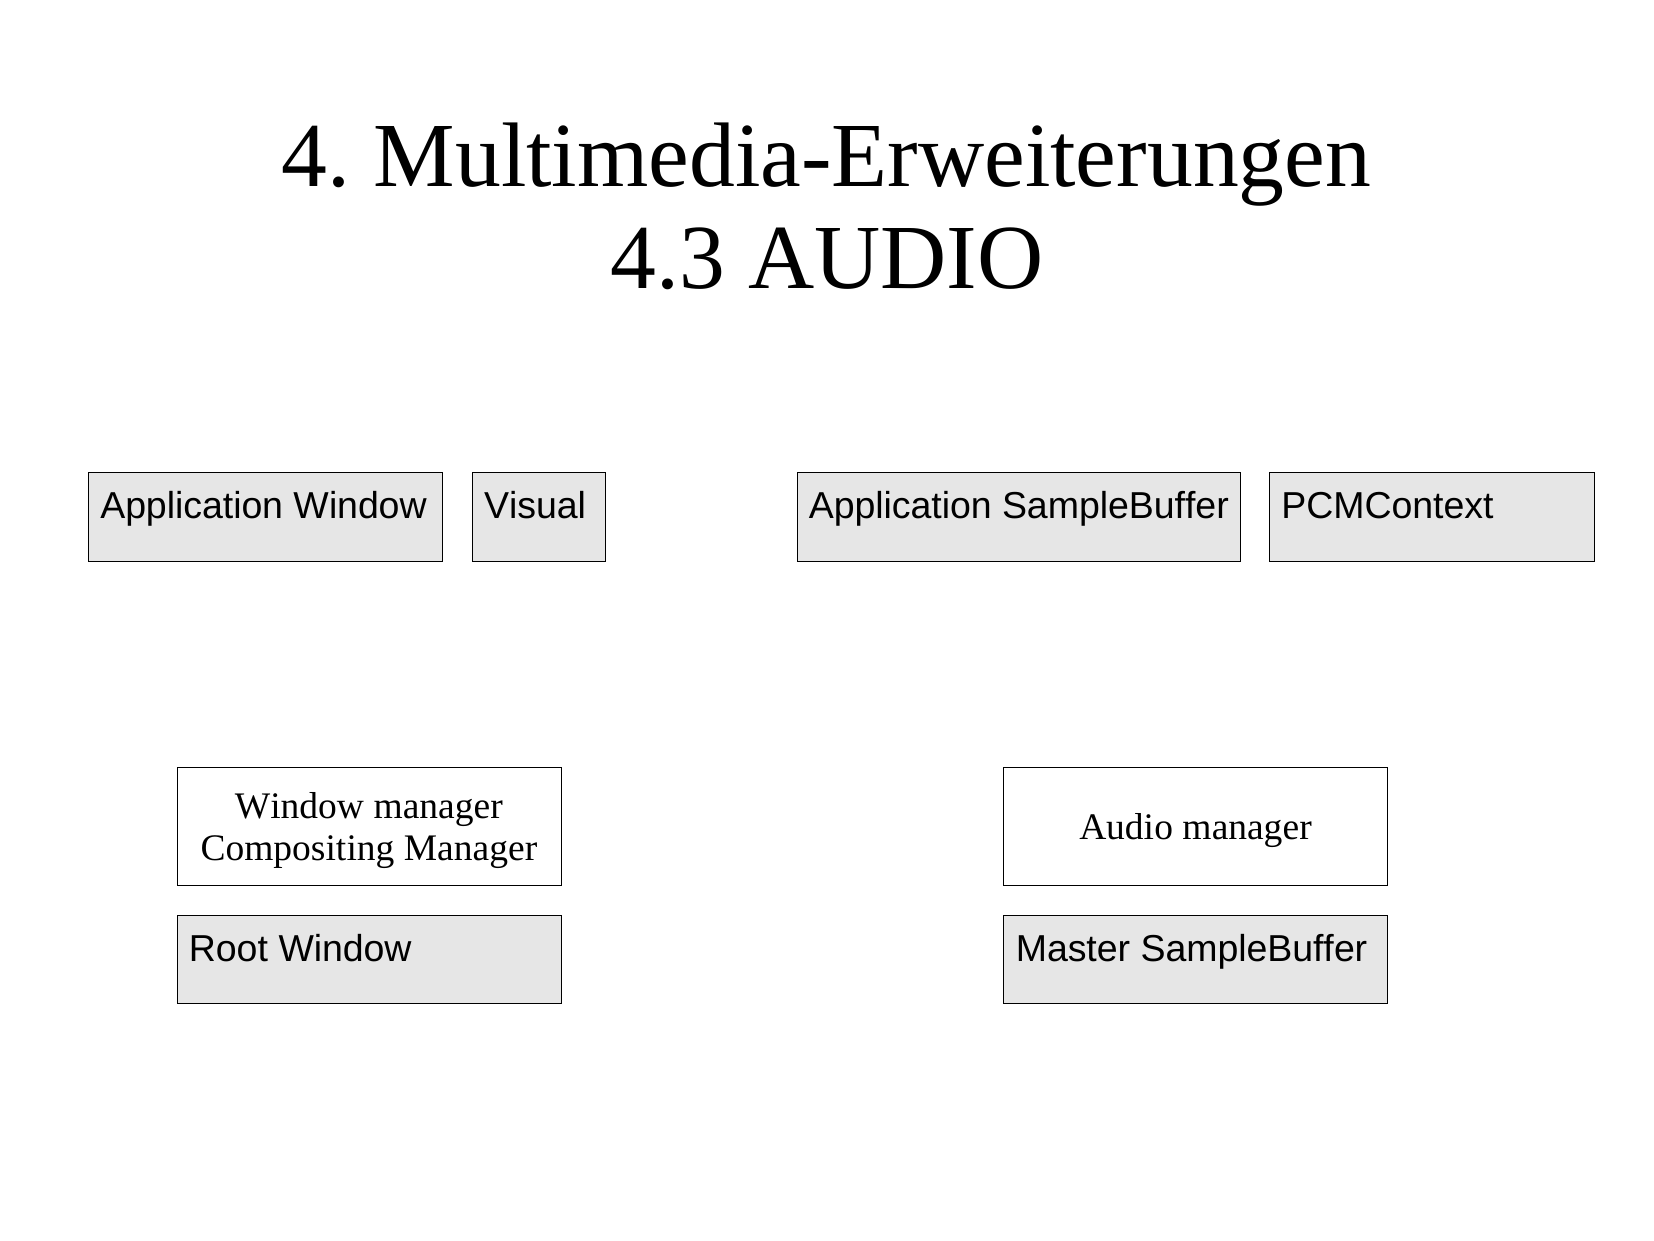

# 4. Multimedia-Erweiterungen 4.3 AUDIO
Application Window
Visual
Application SampleBuffer
PCMContext
Window manager
Compositing Manager
Audio manager
Root Window
Master SampleBuffer